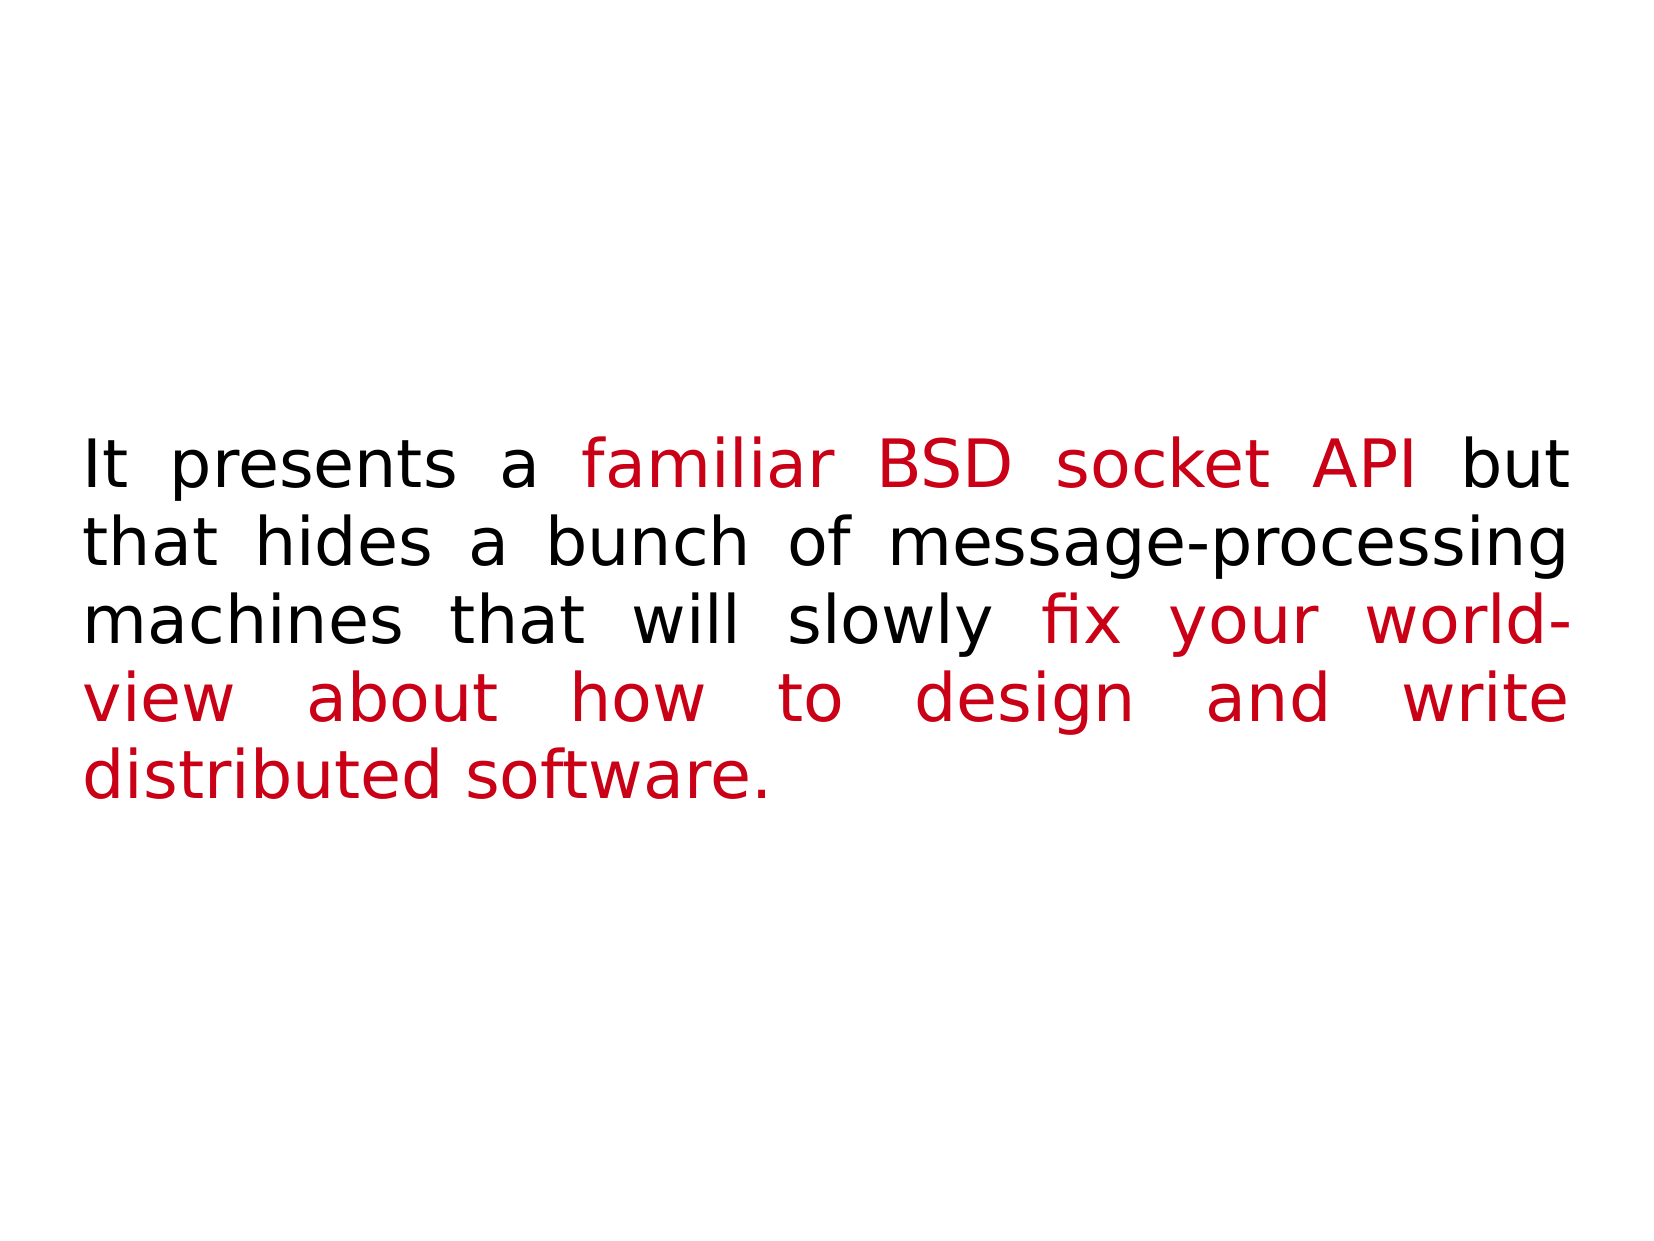

# It presents a familiar BSD socket API but that hides a bunch of message-processing machines that will slowly fix your world-view about how to design and write distributed software.